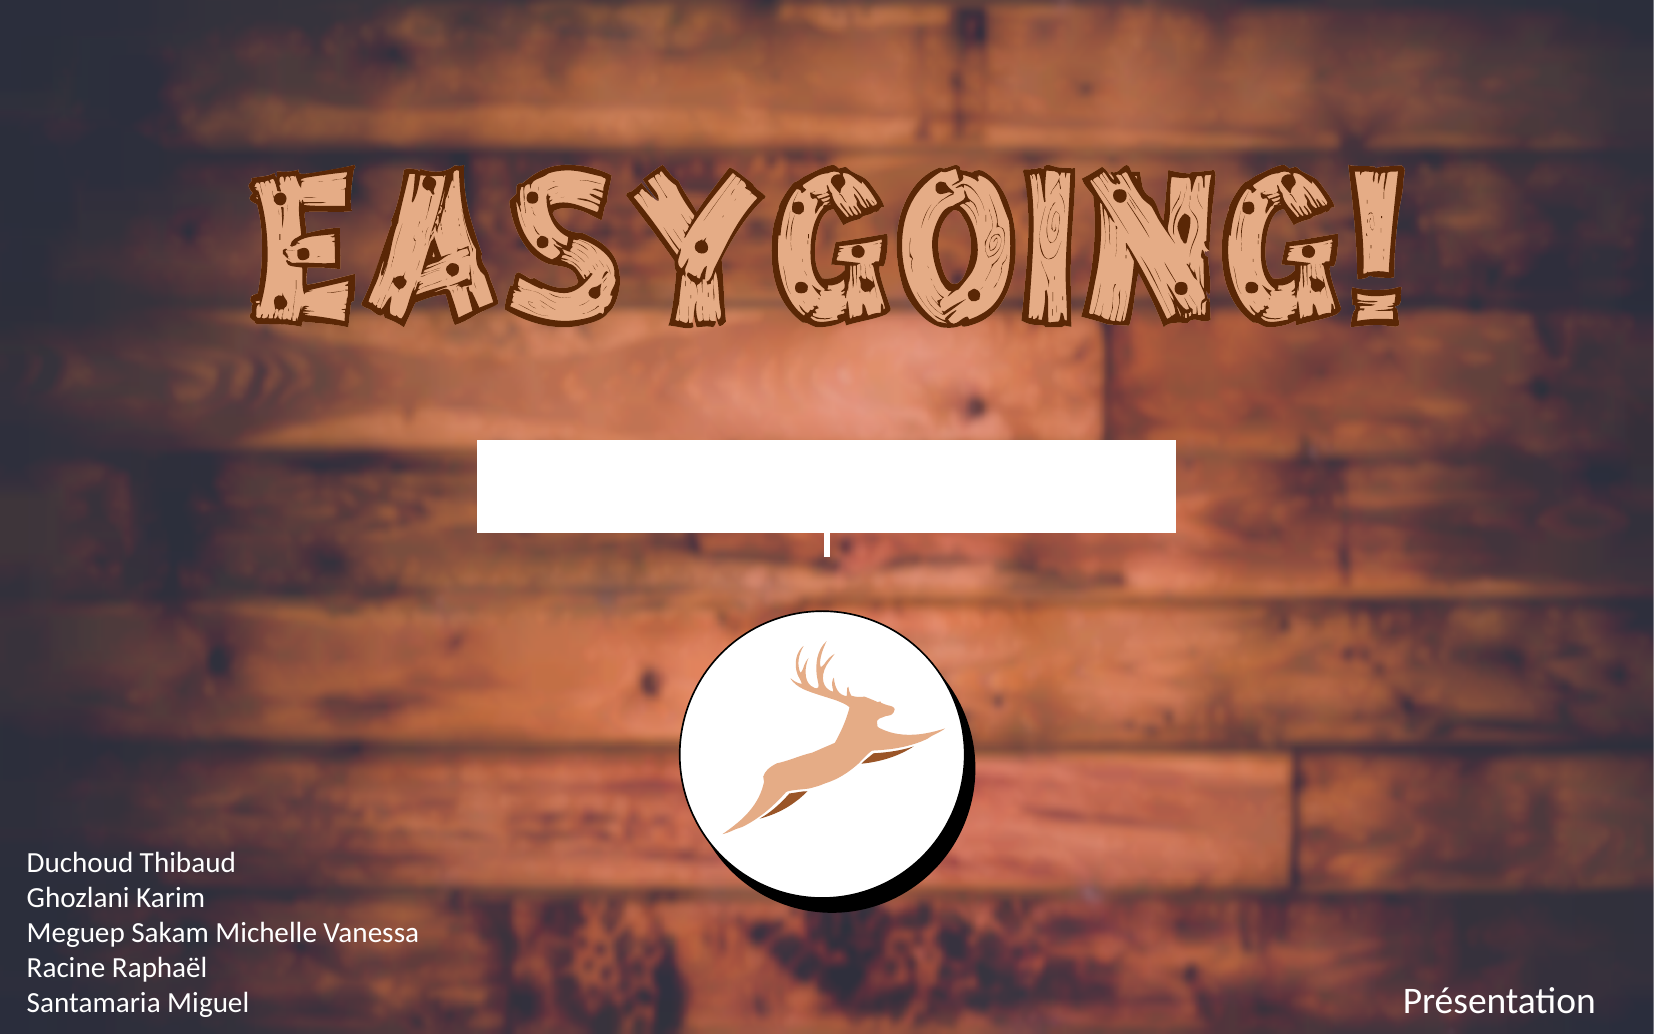

# Projet de semestre
Duchoud Thibaud
Ghozlani Karim
Meguep Sakam Michelle Vanessa
Racine Raphaël
Santamaria Miguel
Présentation